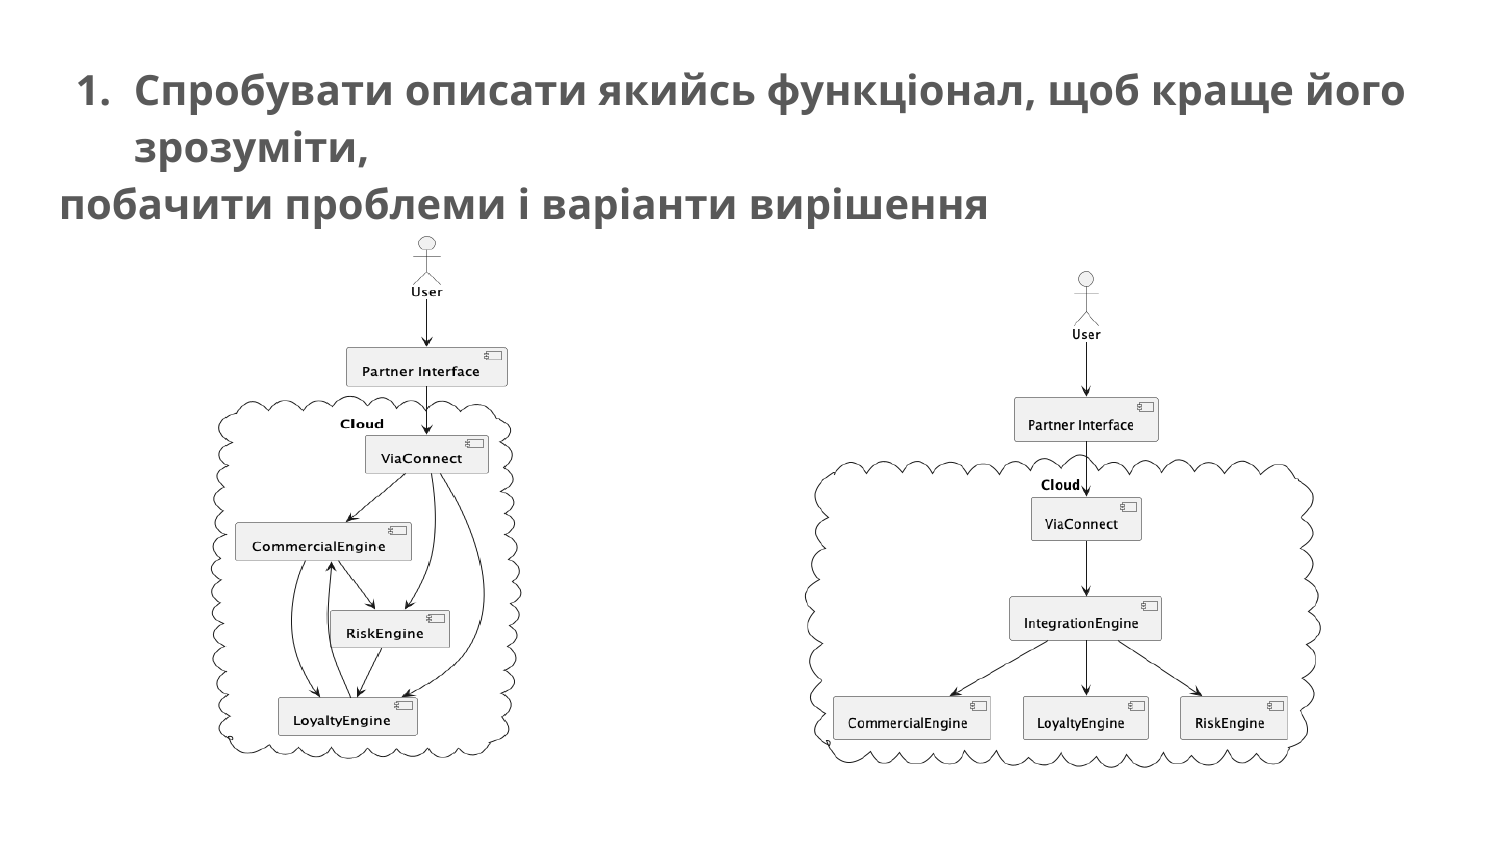

# Спробувати описати якийсь функціонал, щоб краще його зрозуміти,
побачити проблеми і варіанти вирішення